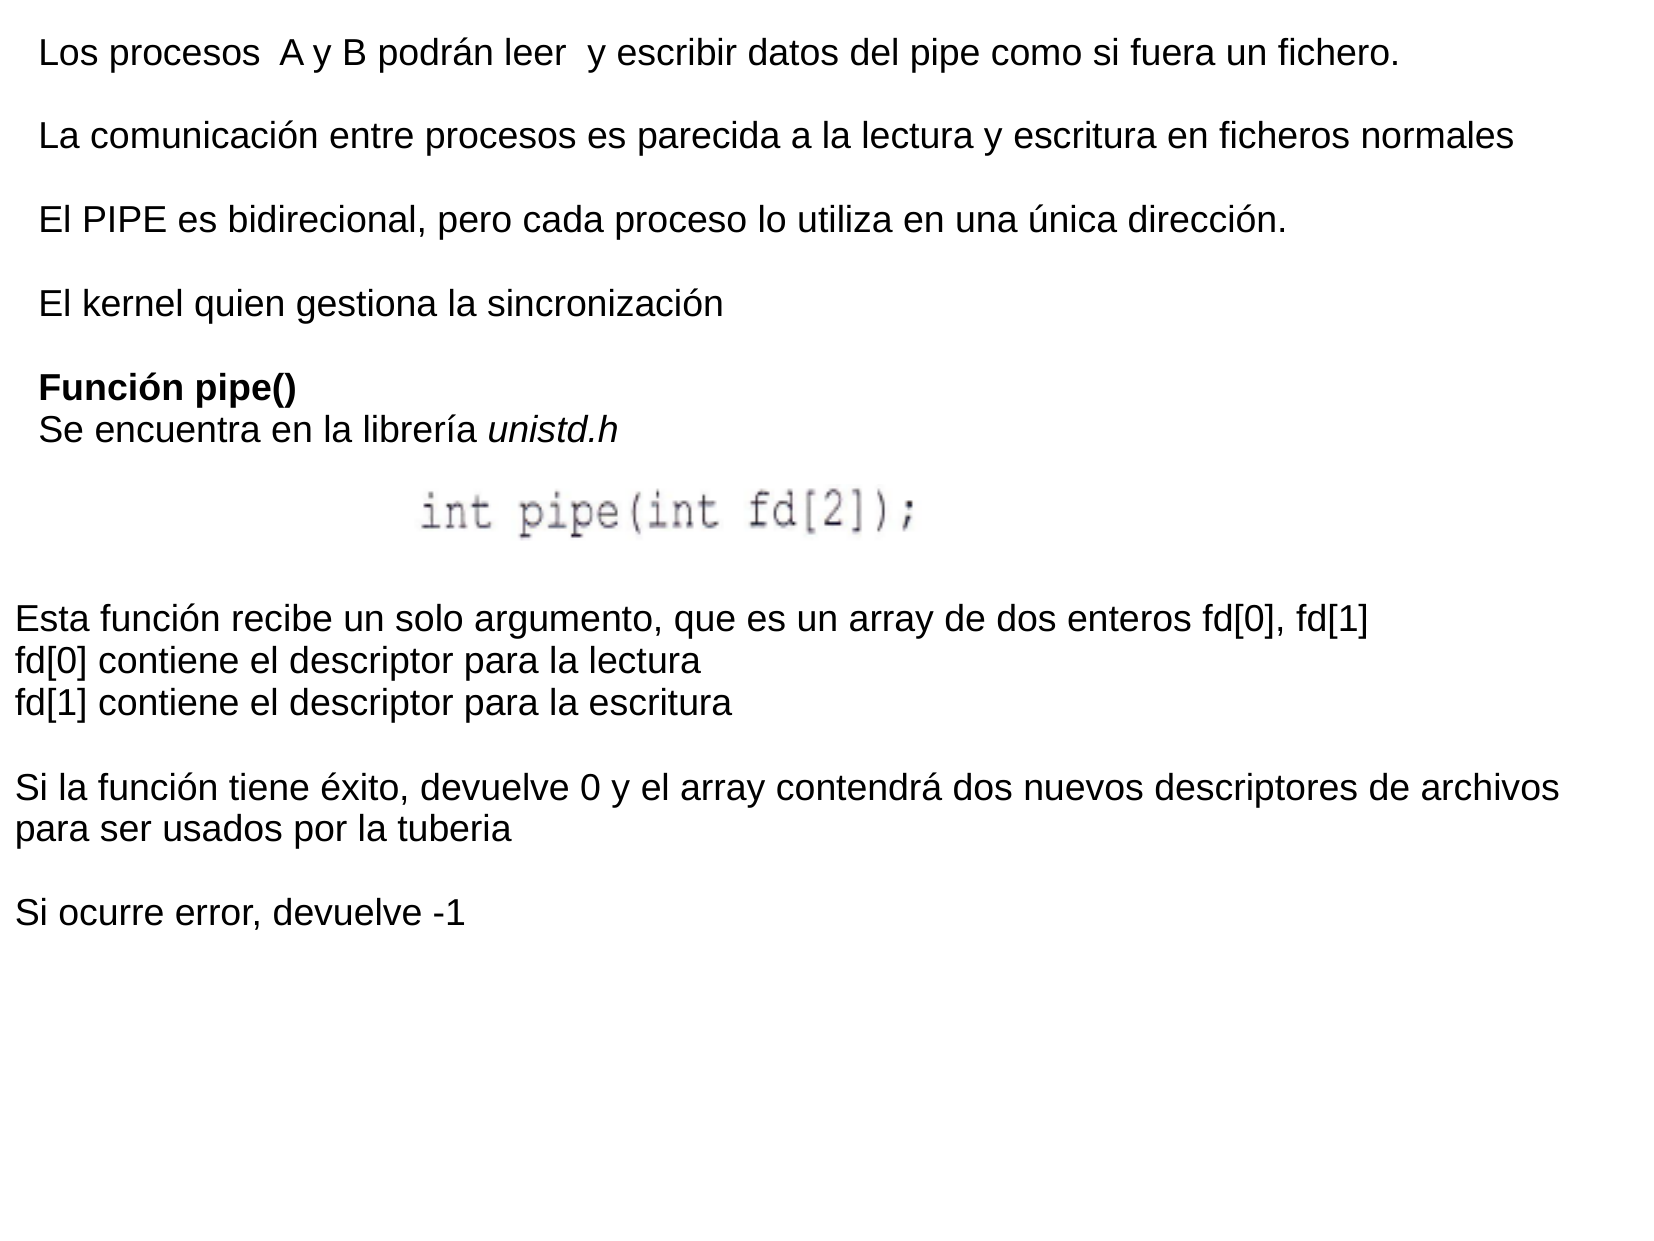

Los procesos A y B podrán leer y escribir datos del pipe como si fuera un fichero.
La comunicación entre procesos es parecida a la lectura y escritura en ficheros normales
El PIPE es bidirecional, pero cada proceso lo utiliza en una única dirección.
El kernel quien gestiona la sincronización
Función pipe()
Se encuentra en la librería unistd.h
Esta función recibe un solo argumento, que es un array de dos enteros fd[0], fd[1]
fd[0] contiene el descriptor para la lectura
fd[1] contiene el descriptor para la escritura
Si la función tiene éxito, devuelve 0 y el array contendrá dos nuevos descriptores de archivos para ser usados por la tuberia
Si ocurre error, devuelve -1